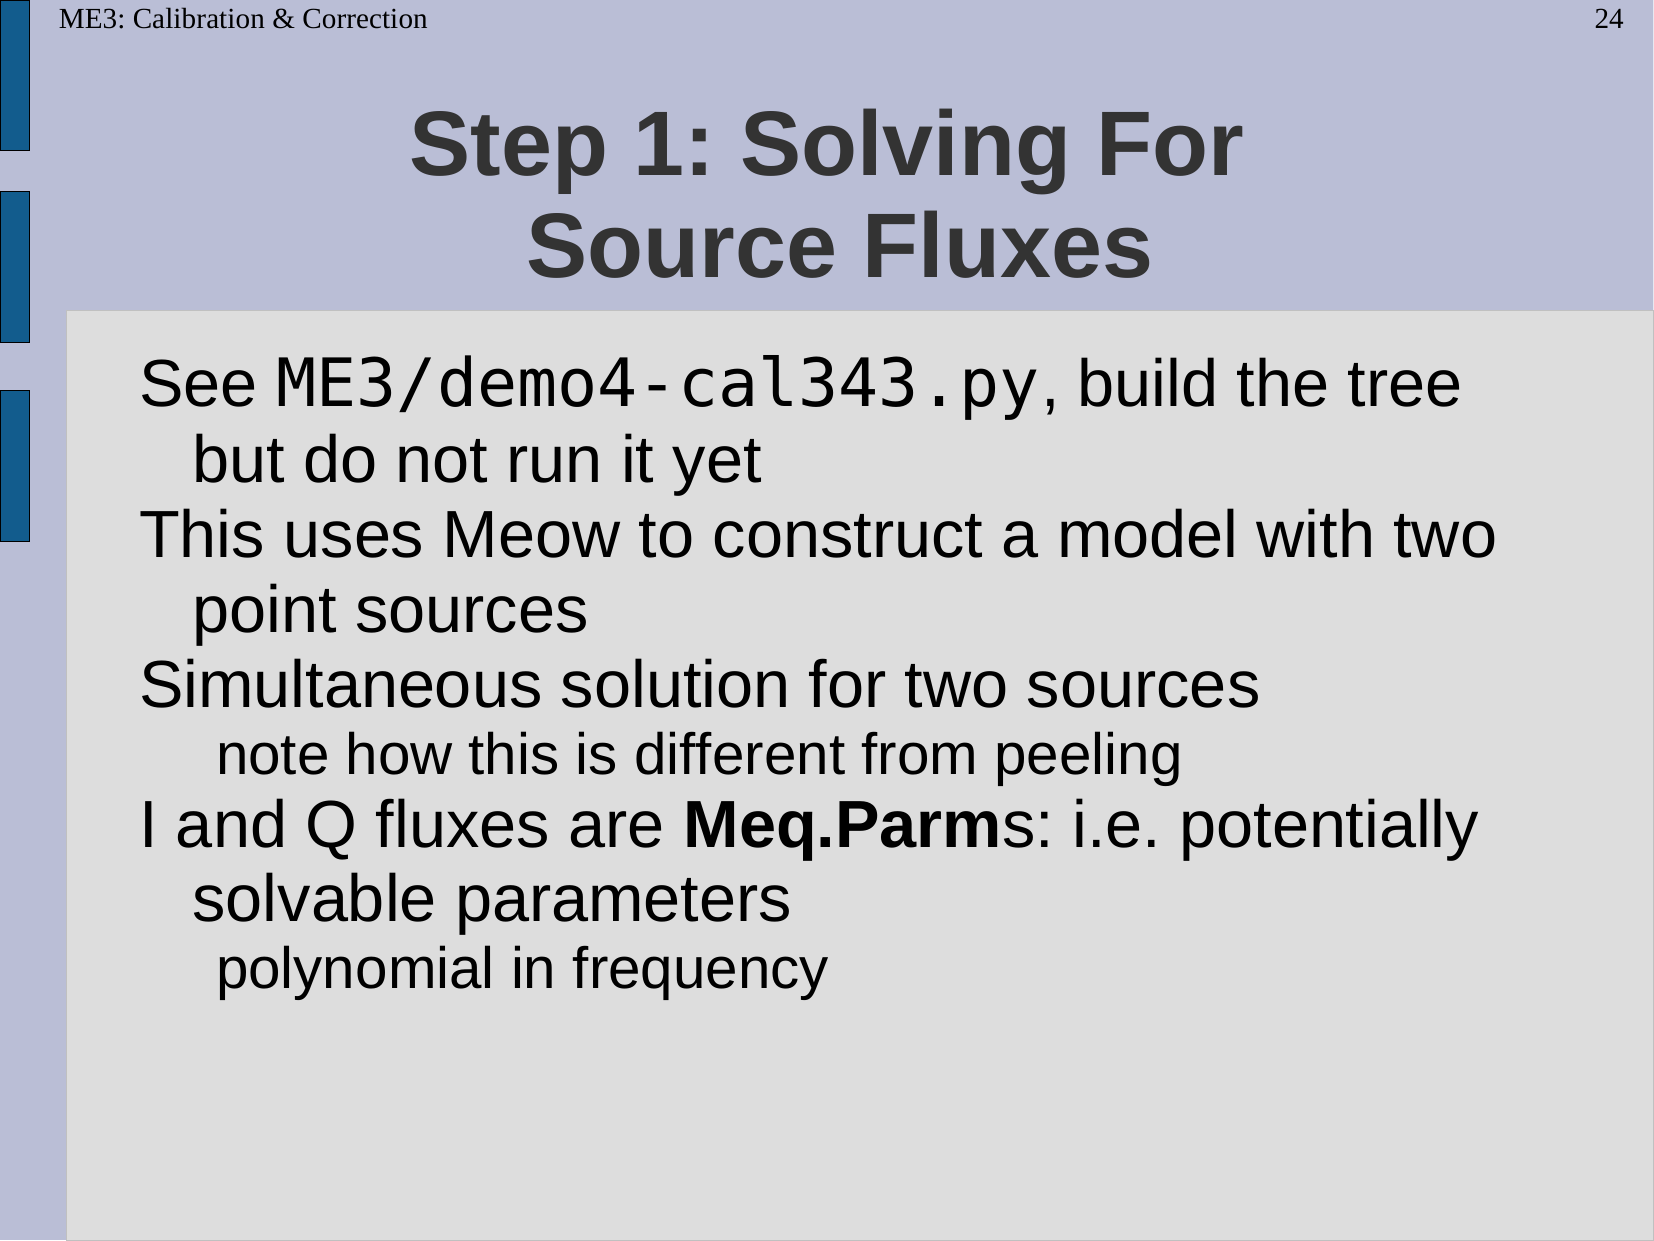

ME3: Calibration & Correction
24
# Step 1: Solving For Source Fluxes
See ME3/demo4-cal343.py, build the tree but do not run it yet
This uses Meow to construct a model with two point sources
Simultaneous solution for two sources
note how this is different from peeling
I and Q fluxes are Meq.Parms: i.e. potentially solvable parameters
polynomial in frequency